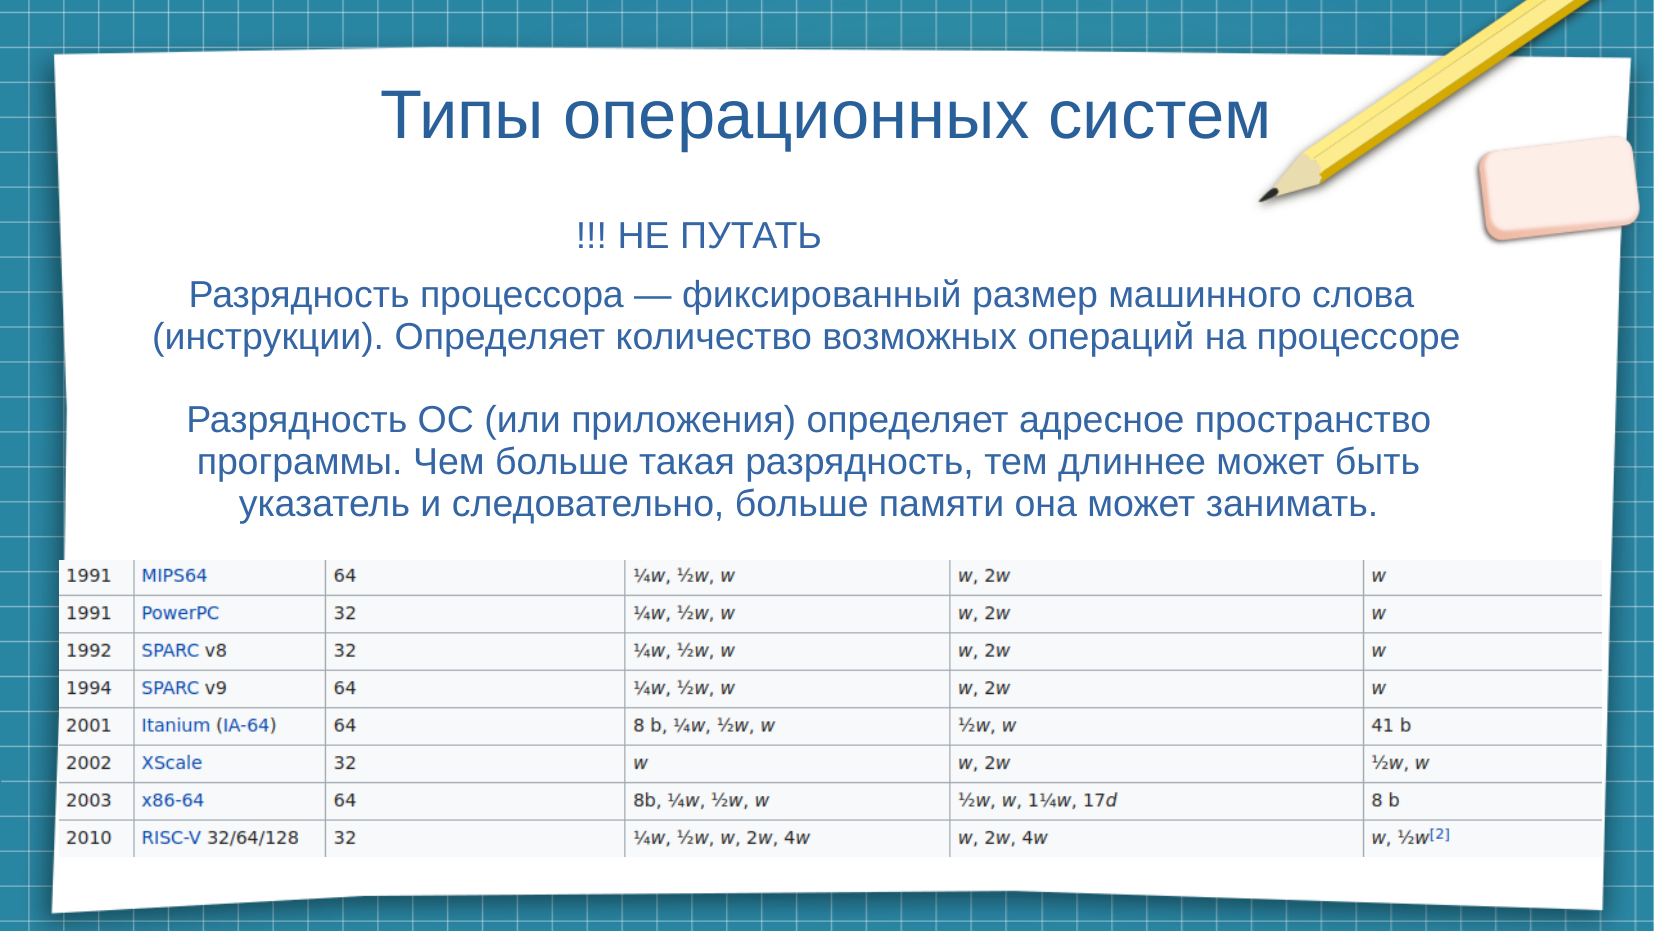

# Типы операционных систем
!!! НЕ ПУТАТЬ
Разрядность процессора — фиксированный размер машинного слова
(инструкции). Определяет количество возможных операций на процессоре
Разрядность ОС (или приложения) определяет адресное пространство
программы. Чем больше такая разрядность, тем длиннее может быть
указатель и следовательно, больше памяти она может занимать.